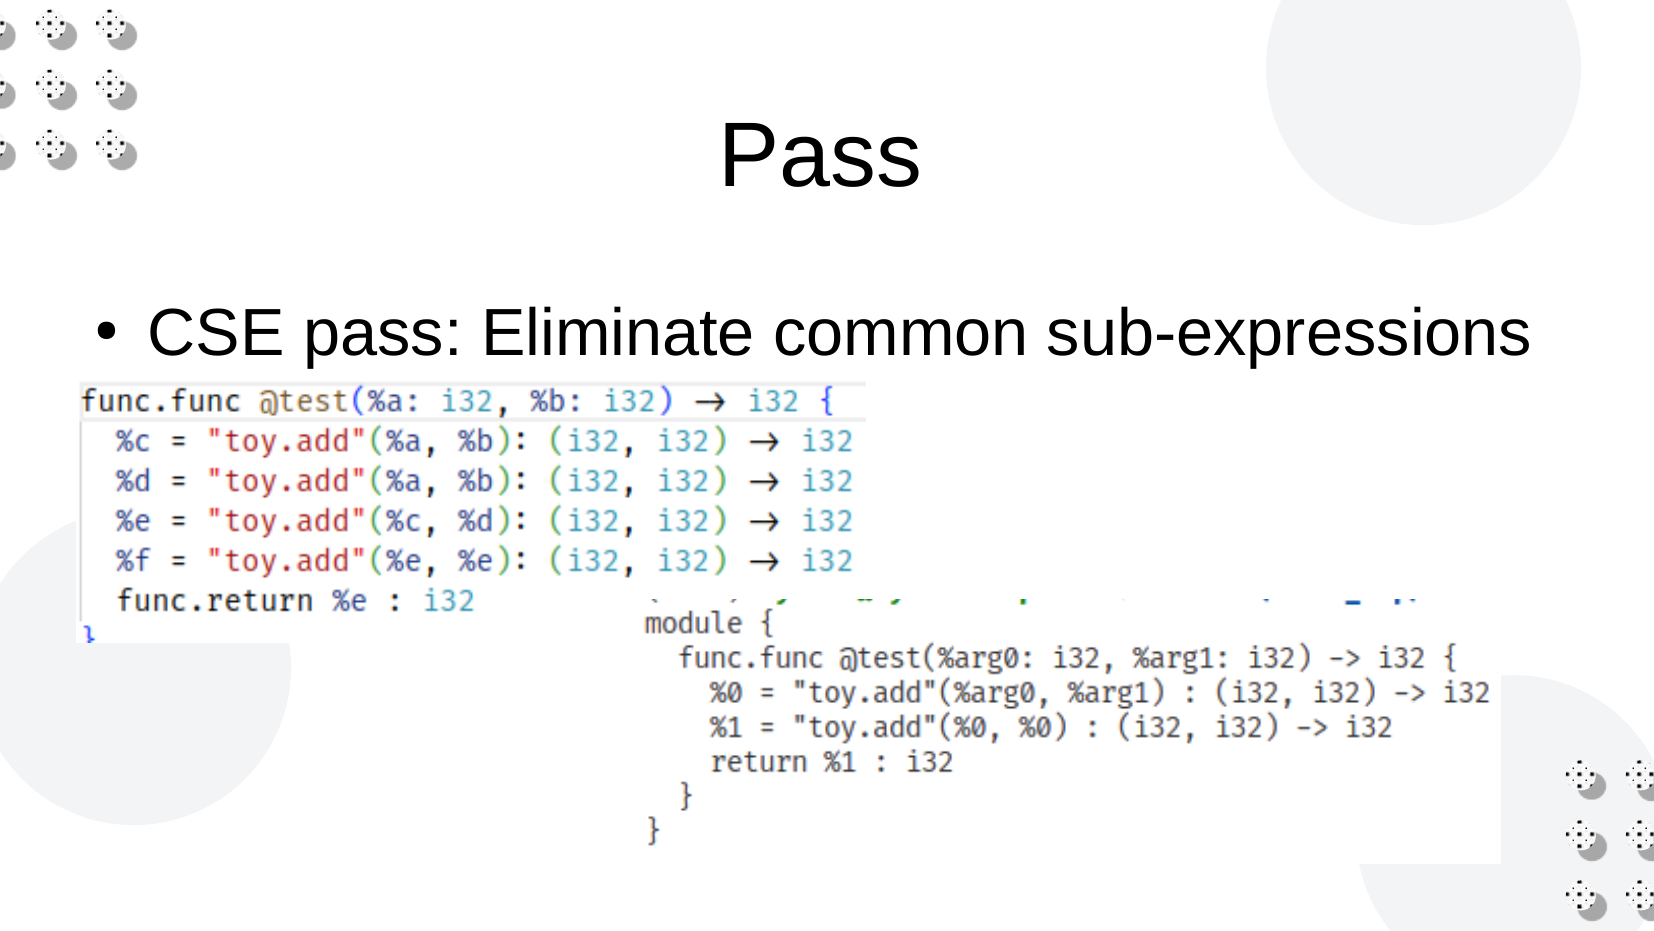

# Pass
CSE pass: Eliminate common sub-expressions